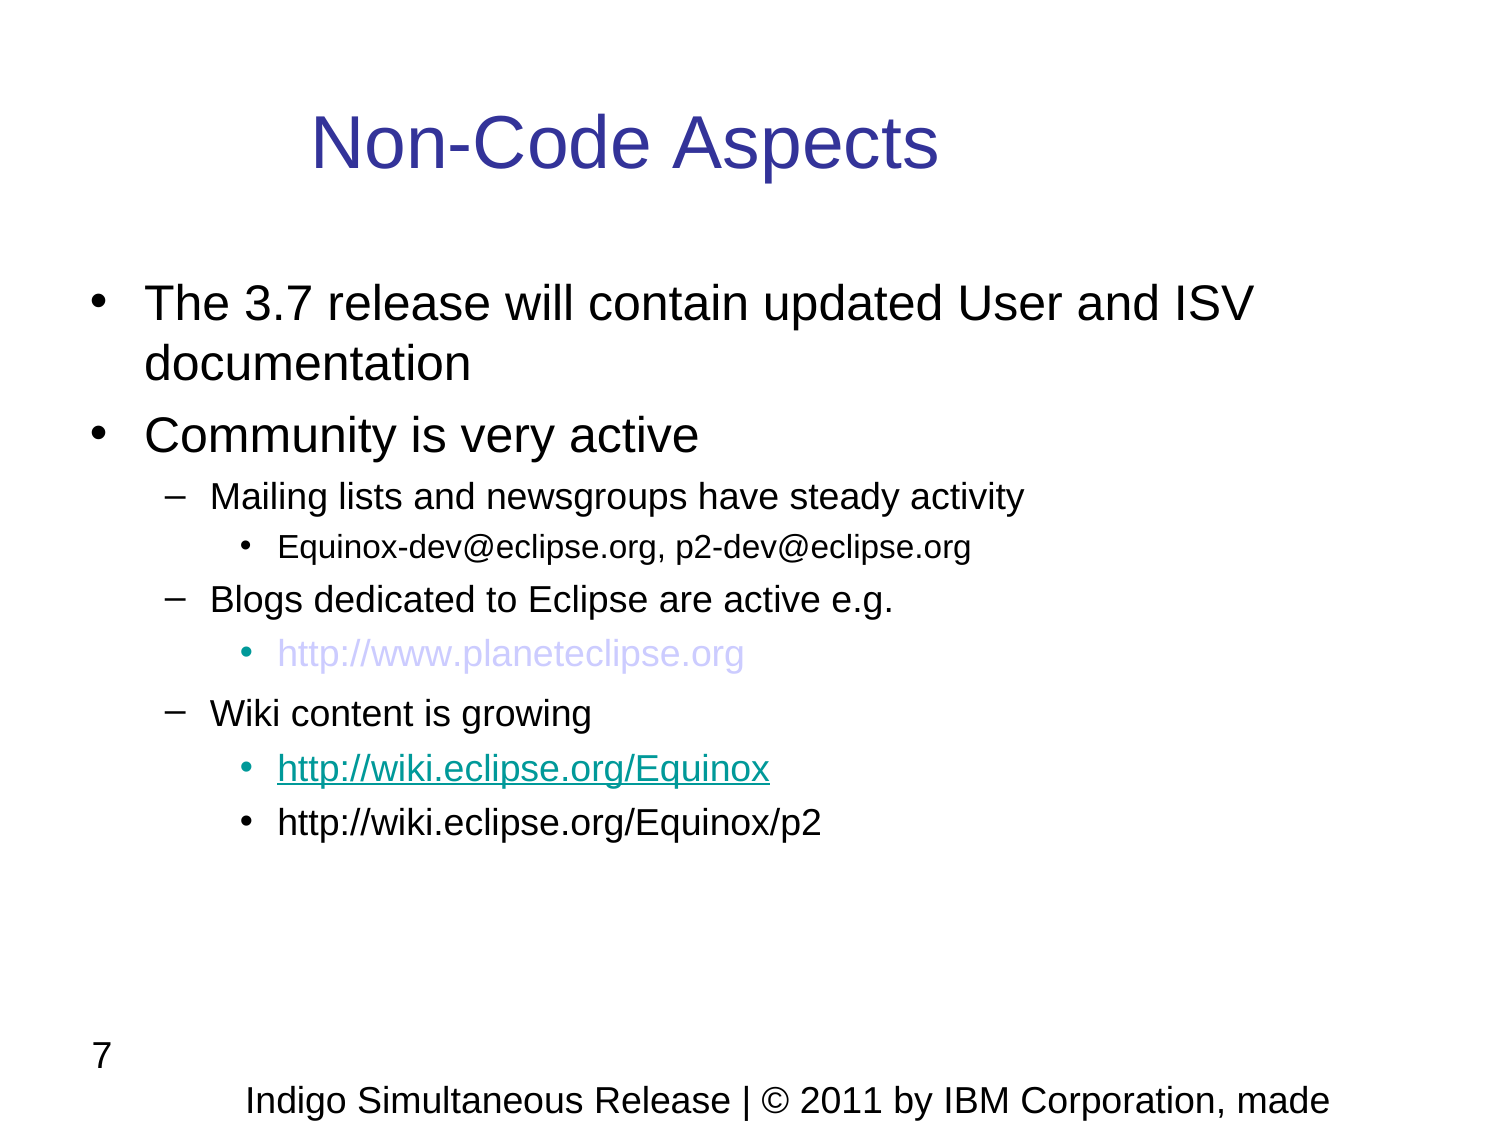

# Non-Code Aspects
The 3.7 release will contain updated User and ISV documentation
Community is very active
Mailing lists and newsgroups have steady activity
Equinox-dev@eclipse.org, p2-dev@eclipse.org
Blogs dedicated to Eclipse are active e.g.
http://www.planeteclipse.org
Wiki content is growing
http://wiki.eclipse.org/Equinox
http://wiki.eclipse.org/Equinox/p2
7